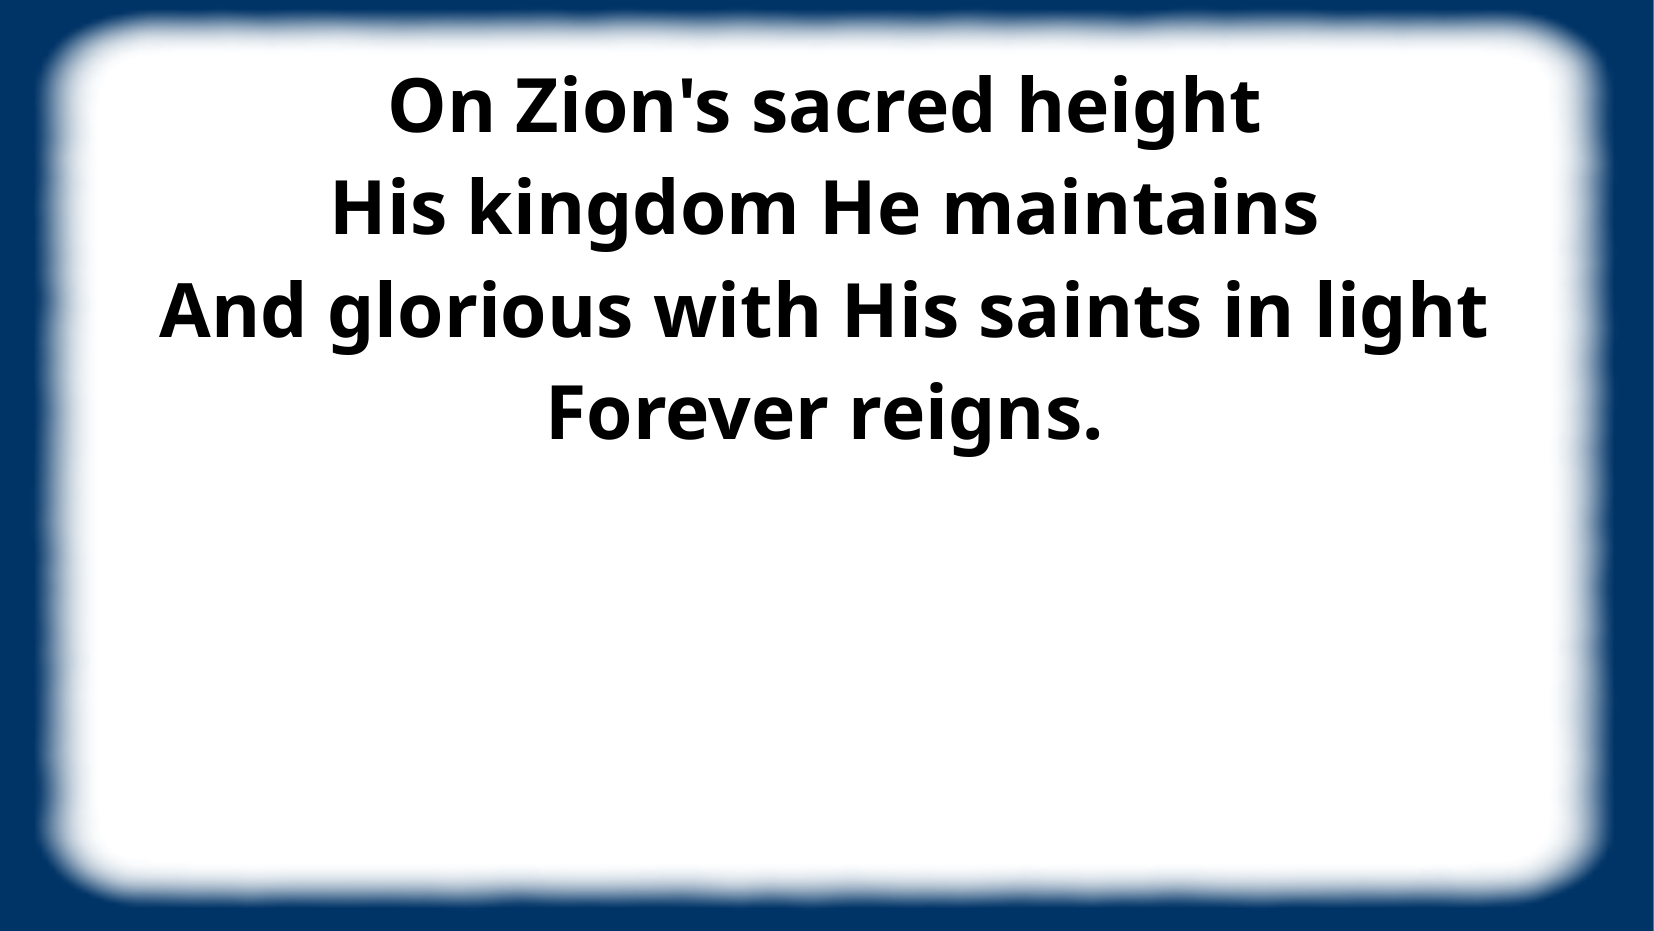

On Zion's sacred height
His kingdom He maintains
And glorious with His saints in light
Forever reigns.